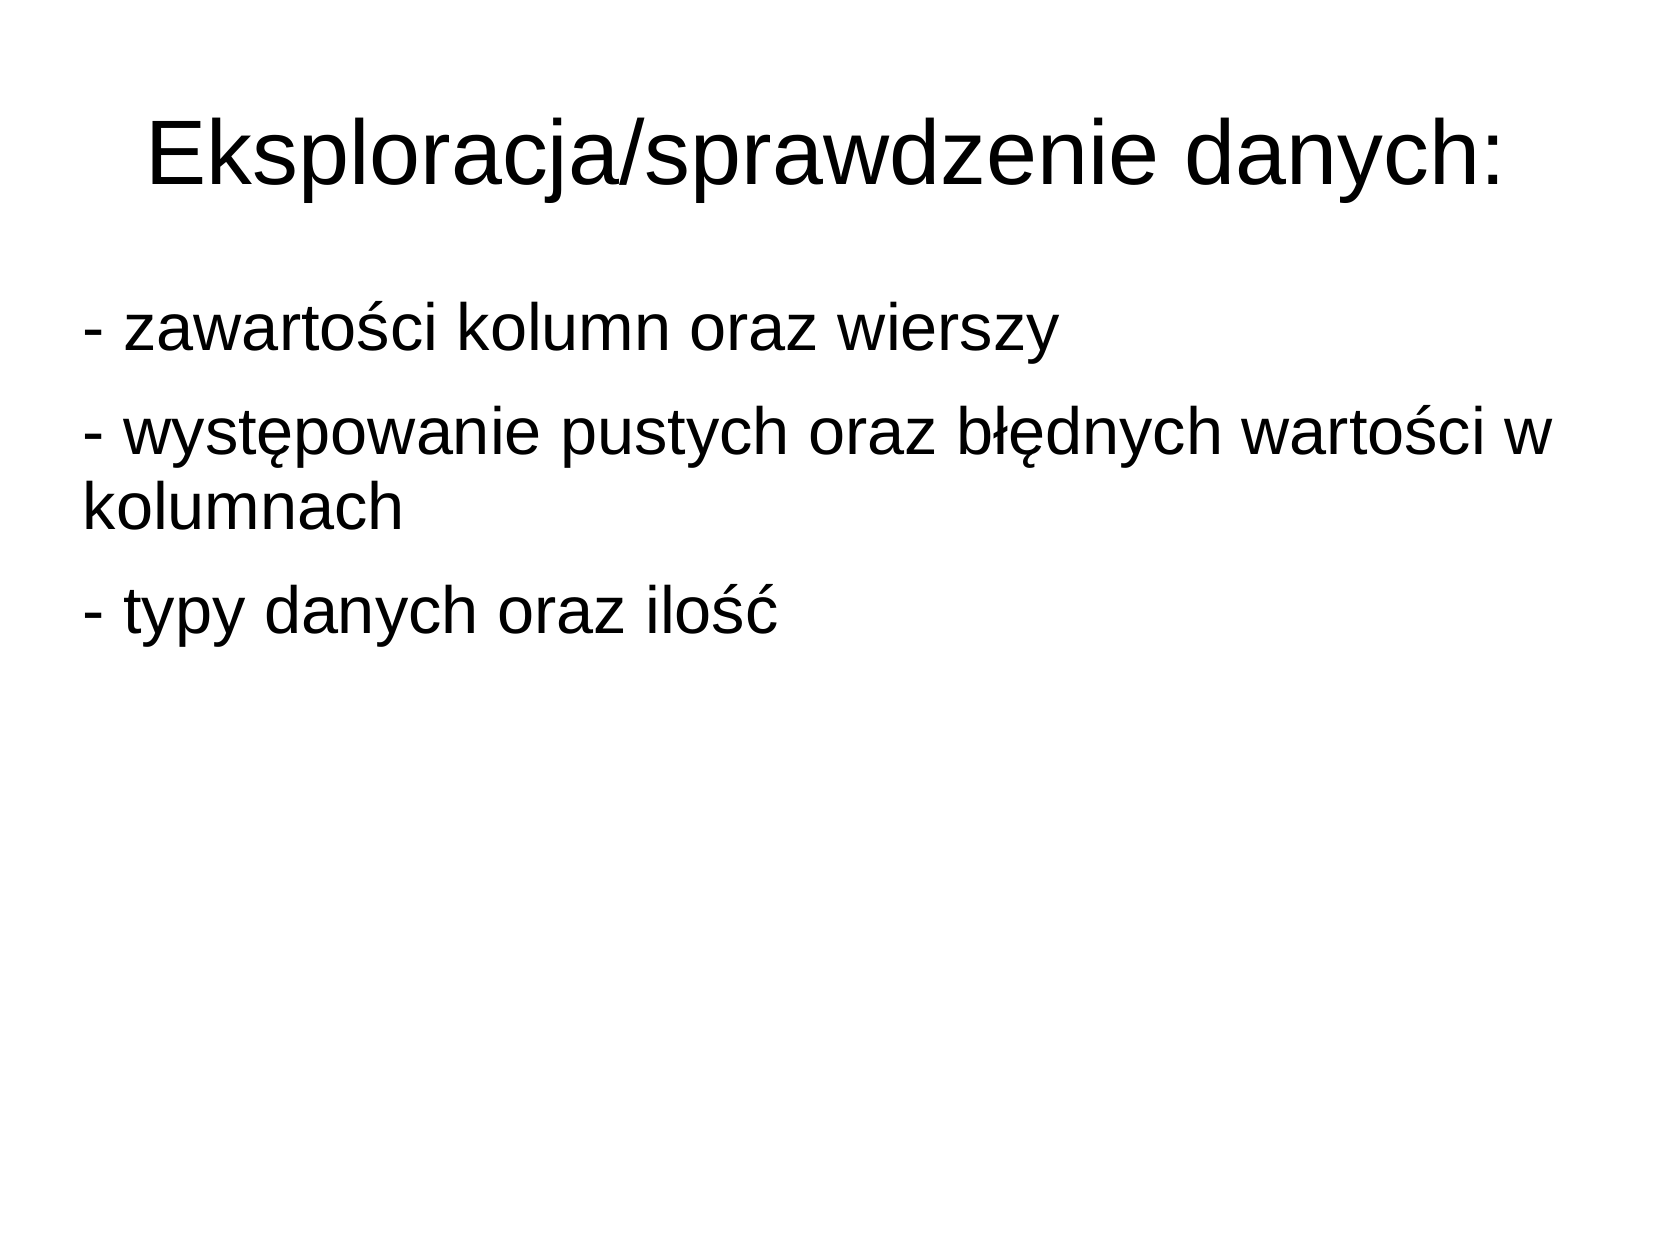

# Eksploracja/sprawdzenie danych:
- zawartości kolumn oraz wierszy
- występowanie pustych oraz błędnych wartości w kolumnach
- typy danych oraz ilość